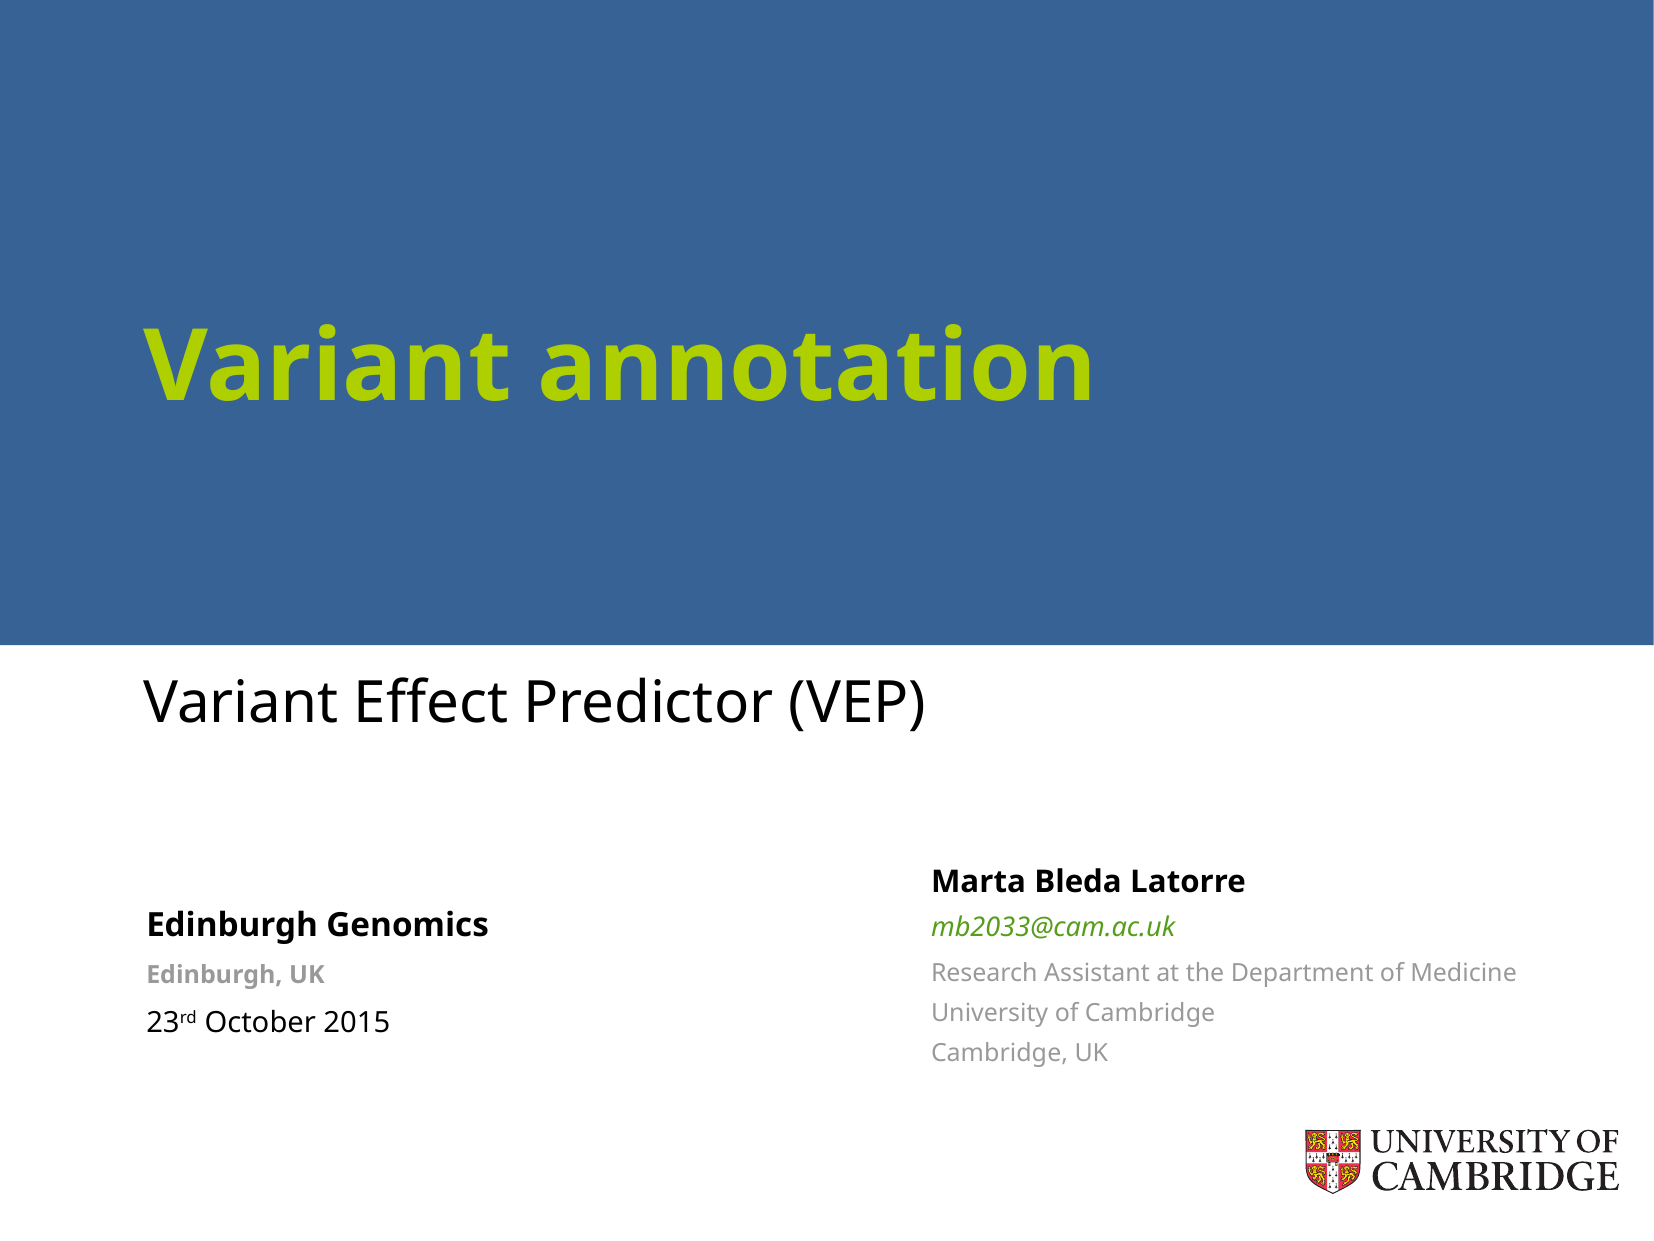

# Variant annotation
Variant Effect Predictor (VEP)
Edinburgh Genomics
Edinburgh, UK
23rd October 2015